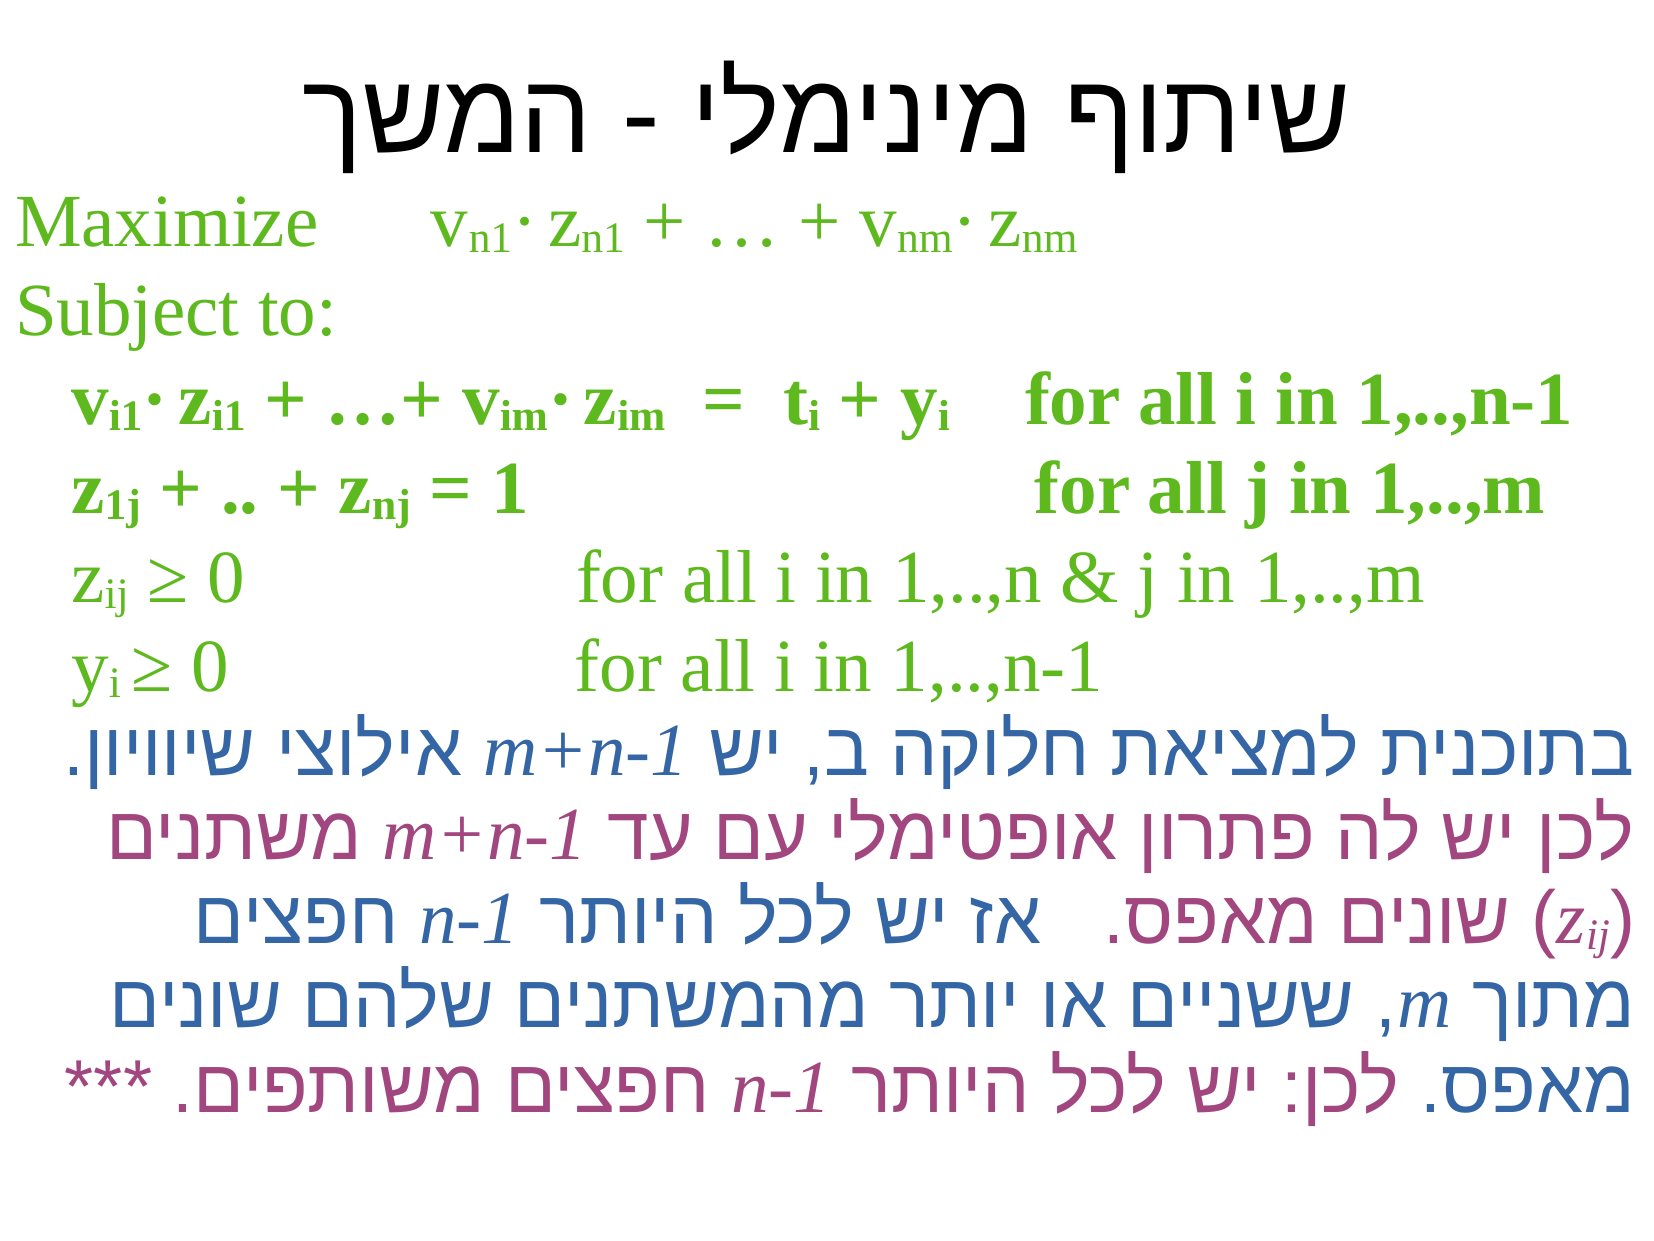

# שיתוף מינימלי - המשך
Maximize vn1· zn1 + … + vnm· znm
Subject to:
 vi1· zi1 + …+ vim· zim = ti + yi for all i in 1,..,n-1
 z1j + .. + znj = 1 for all j in 1,..,m
 zij ≥ 0 for all i in 1,..,n & j in 1,..,m
 yi ≥ 0 for all i in 1,..,n-1
בתוכנית למציאת חלוקה ב, יש m+n-1 אילוצי שיוויון. לכן יש לה פתרון אופטימלי עם עד m+n-1 משתנים (zij) שונים מאפס. אז יש לכל היותר n-1 חפצים מתוך m, ששניים או יותר מהמשתנים שלהם שונים מאפס. לכן: יש לכל היותר n-1 חפצים משותפים. ***